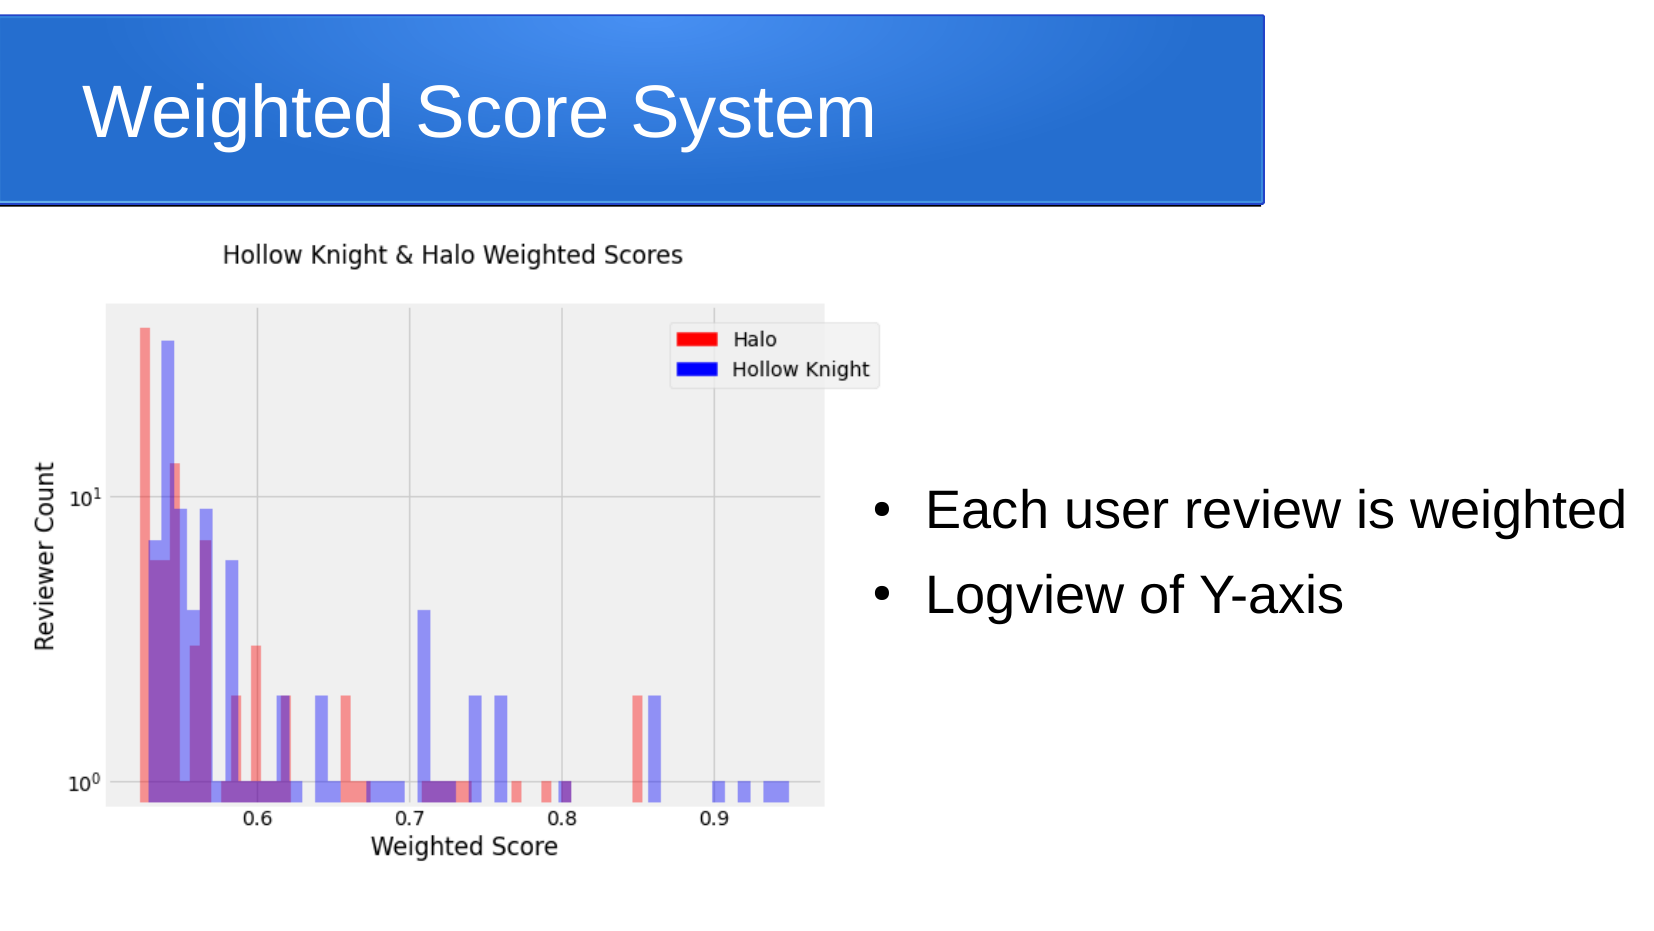

# Weighted Score System
Each user review is weighted
Logview of Y-axis